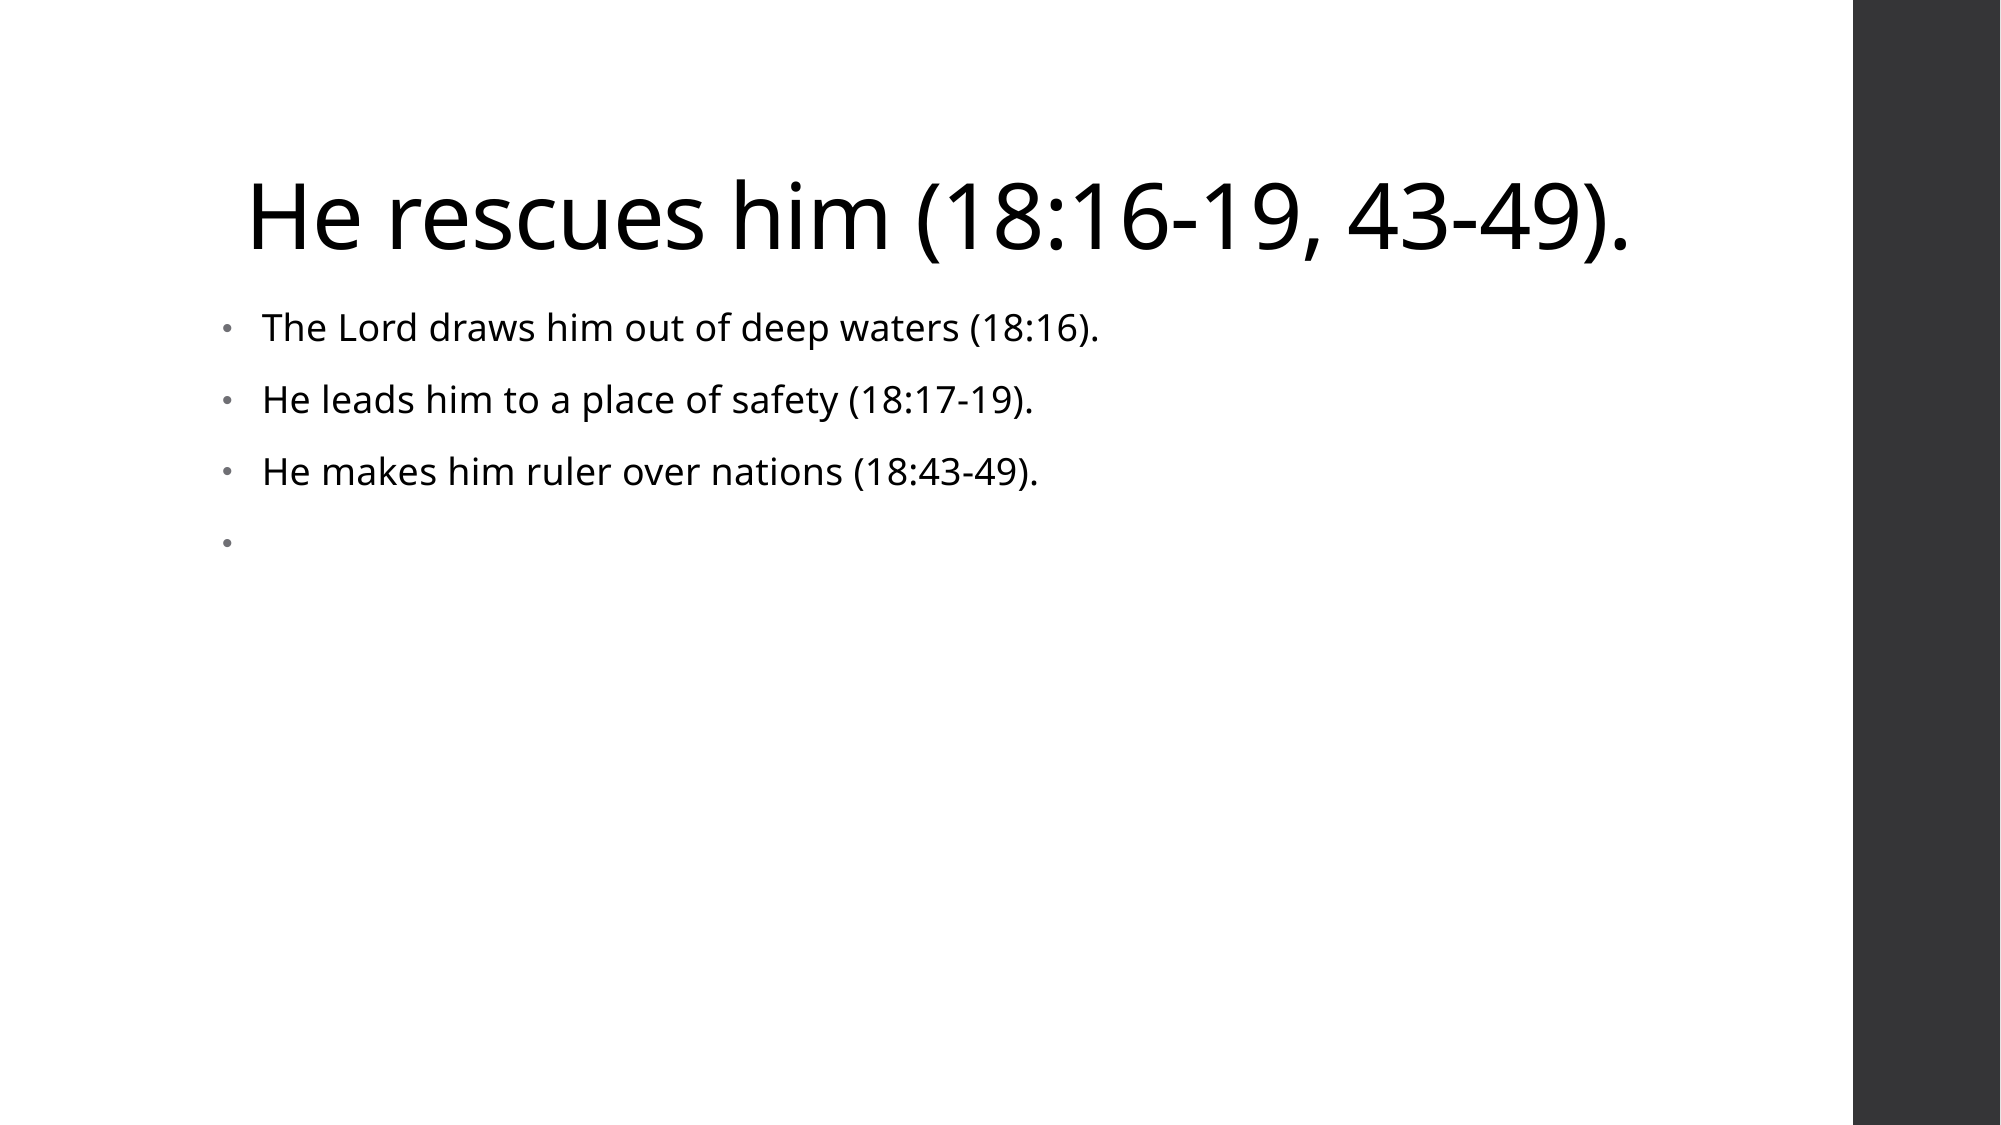

# He rescues him (18:16-19, 43-49).
 The Lord draws him out of deep waters (18:16).
 He leads him to a place of safety (18:17-19).
 He makes him ruler over nations (18:43-49).